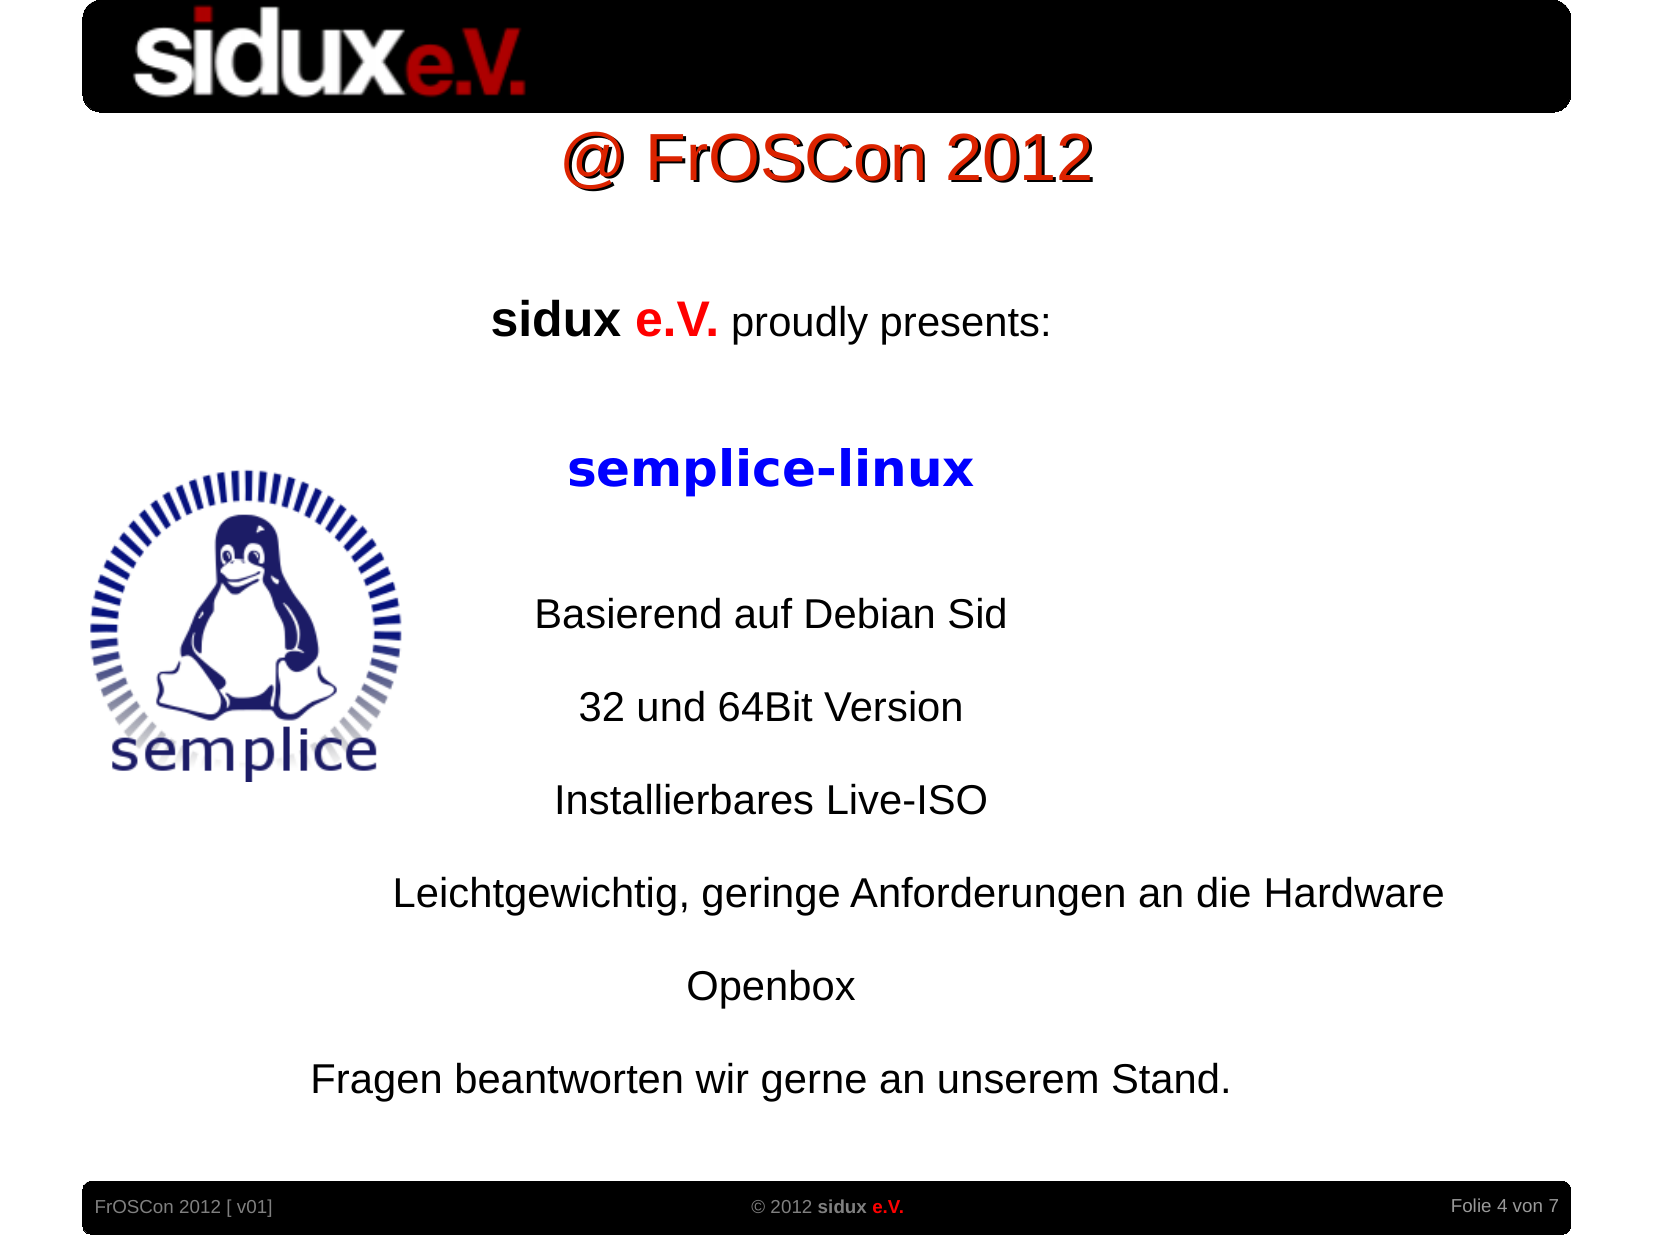

@ FrOSCon 2012
sidux e.V. proudly presents:
semplice-linux
Basierend auf Debian Sid
32 und 64Bit Version
Installierbares Live-ISO
					Leichtgewichtig, geringe Anforderungen an die Hardware
Openbox
Fragen beantworten wir gerne an unserem Stand.